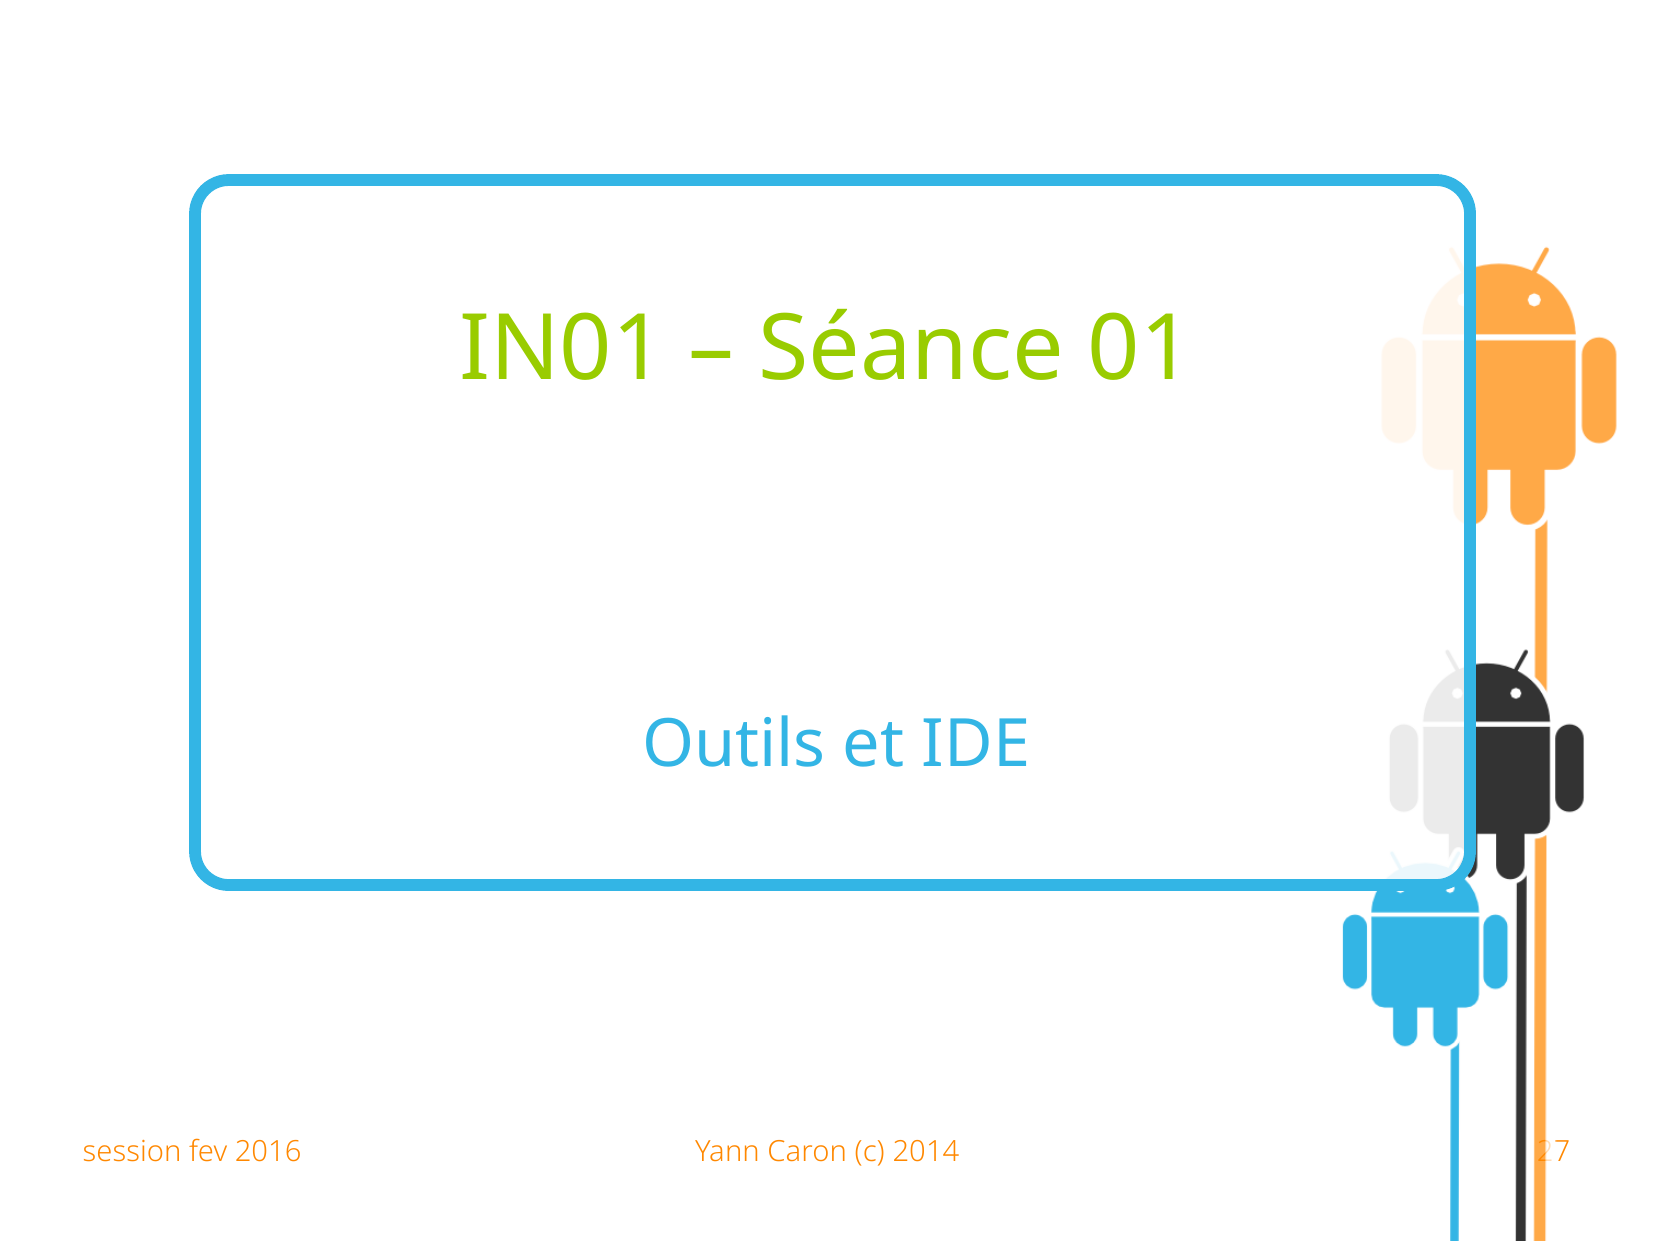

# IN01 – Séance 01
Outils et IDE
session fev 2016
Yann Caron (c) 2014
27